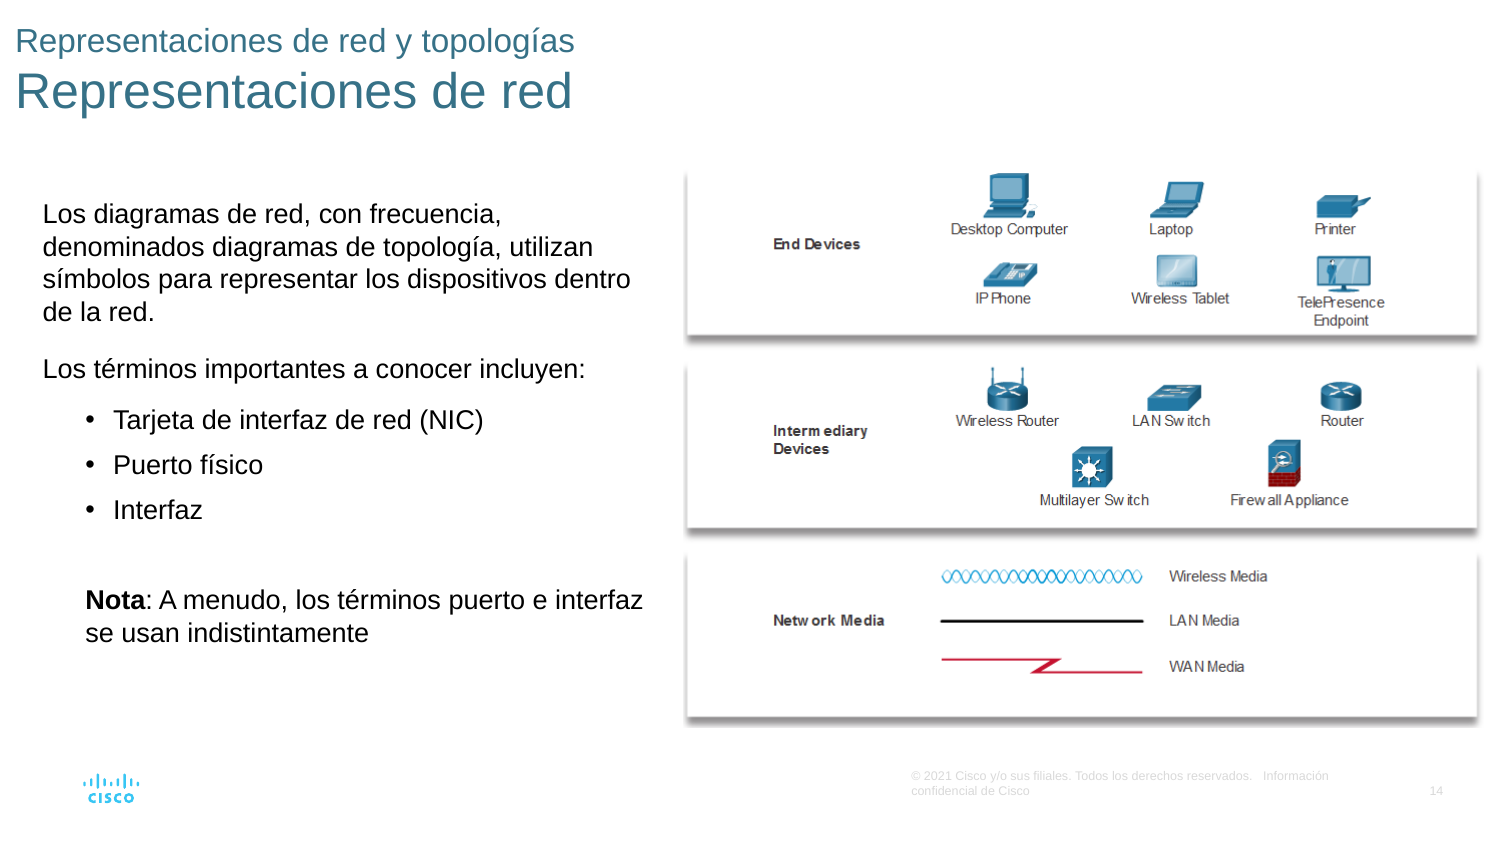

# Representaciones de red y topologías Representaciones de red
Los diagramas de red, con frecuencia, denominados diagramas de topología, utilizan símbolos para representar los dispositivos dentro de la red.
Los términos importantes a conocer incluyen:
Tarjeta de interfaz de red (NIC)
Puerto físico
Interfaz
Nota: A menudo, los términos puerto e interfaz se usan indistintamente